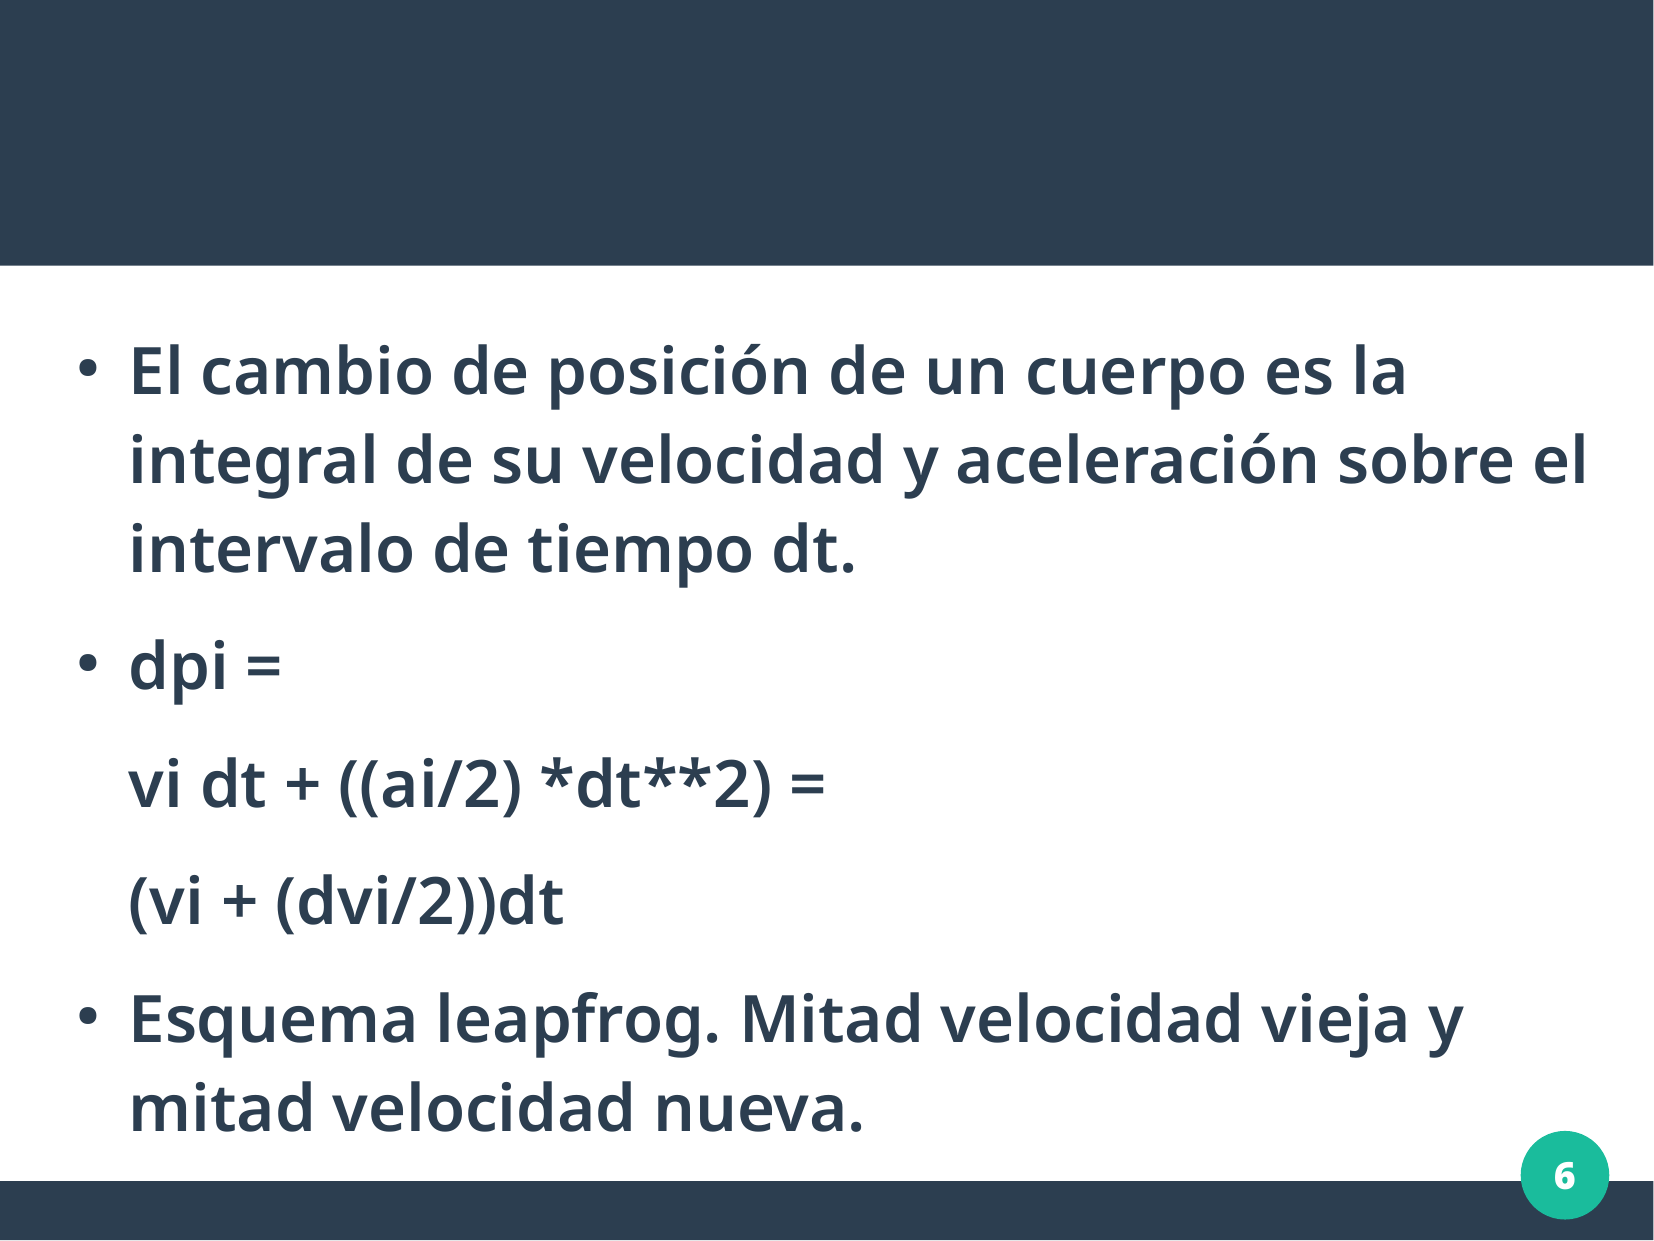

# El cambio de posición de un cuerpo es la integral de su velocidad y aceleración sobre el intervalo de tiempo dt.
dpi =
vi dt + ((ai/2) *dt**2) =
(vi + (dvi/2))dt
Esquema leapfrog. Mitad velocidad vieja y mitad velocidad nueva.
6